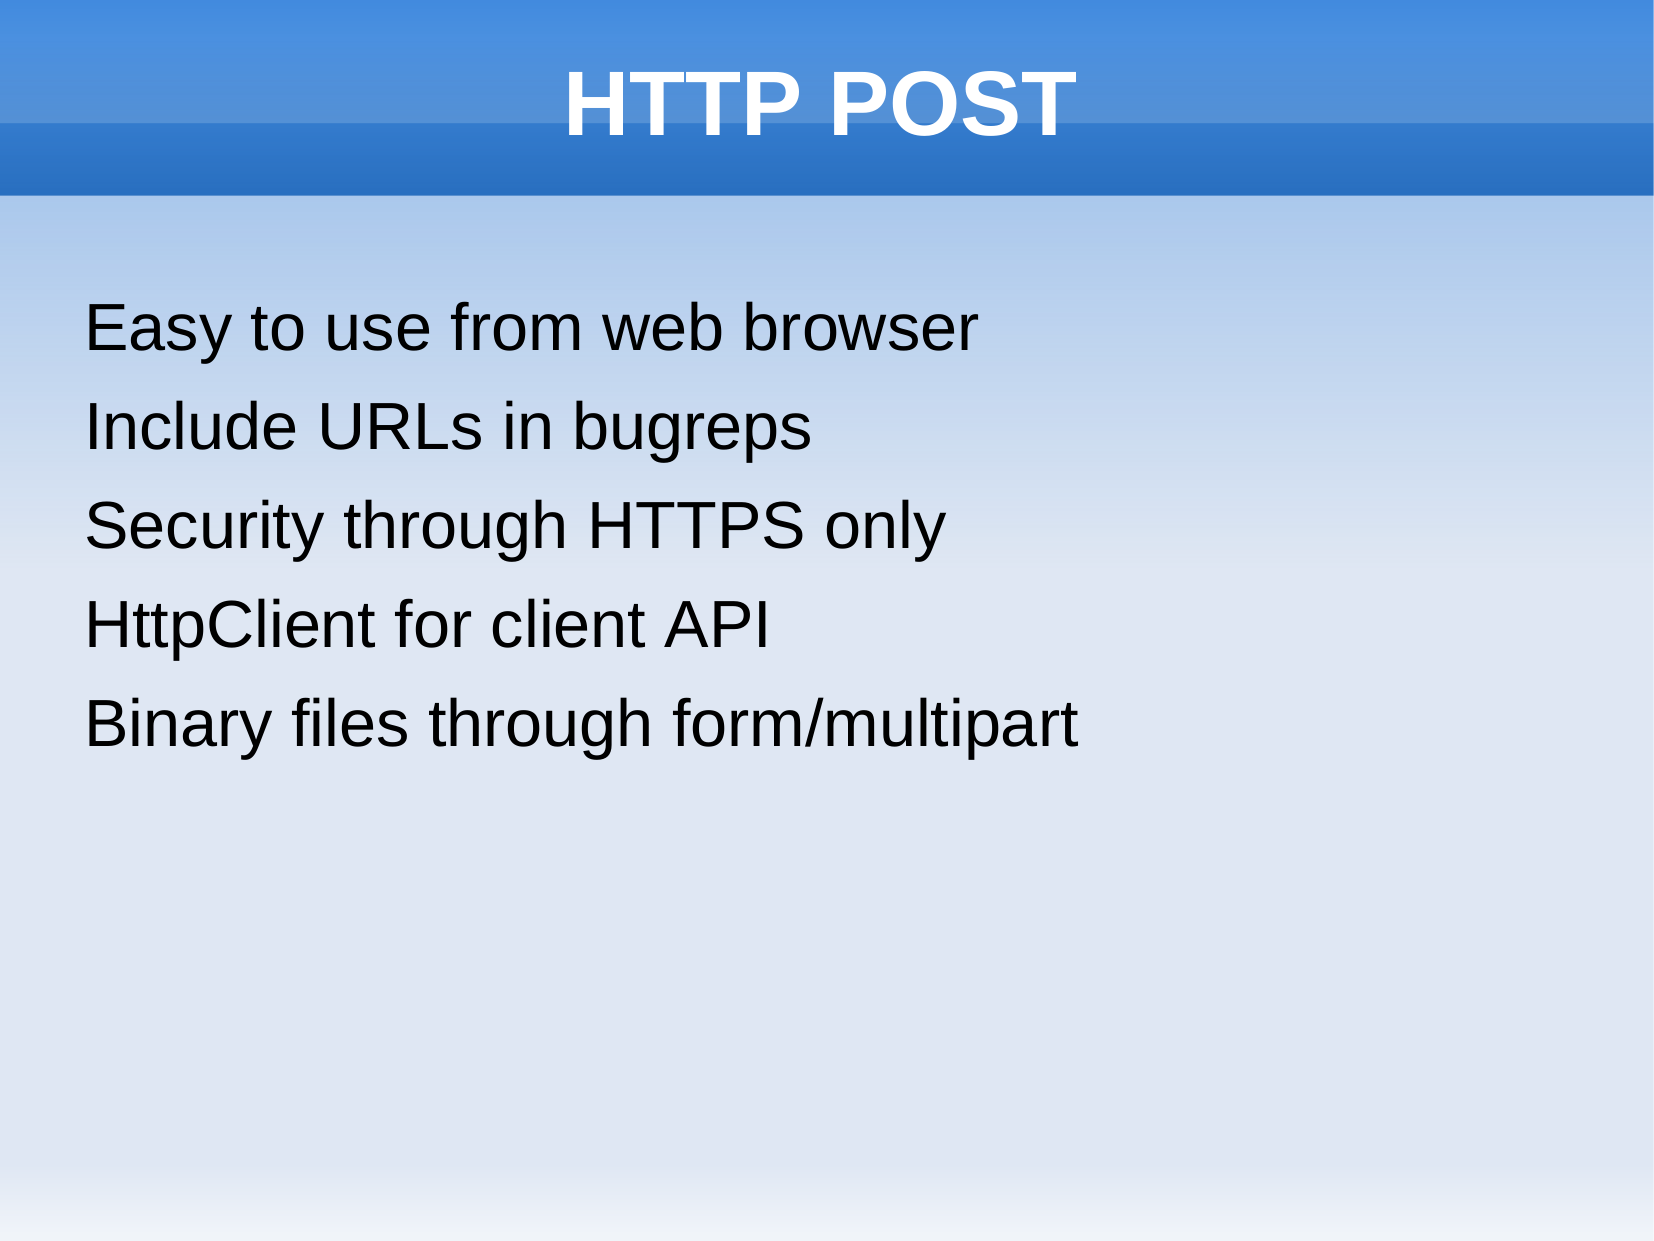

# HTTP POST
Easy to use from web browser
Include URLs in bugreps
Security through HTTPS only
HttpClient for client API
Binary files through form/multipart